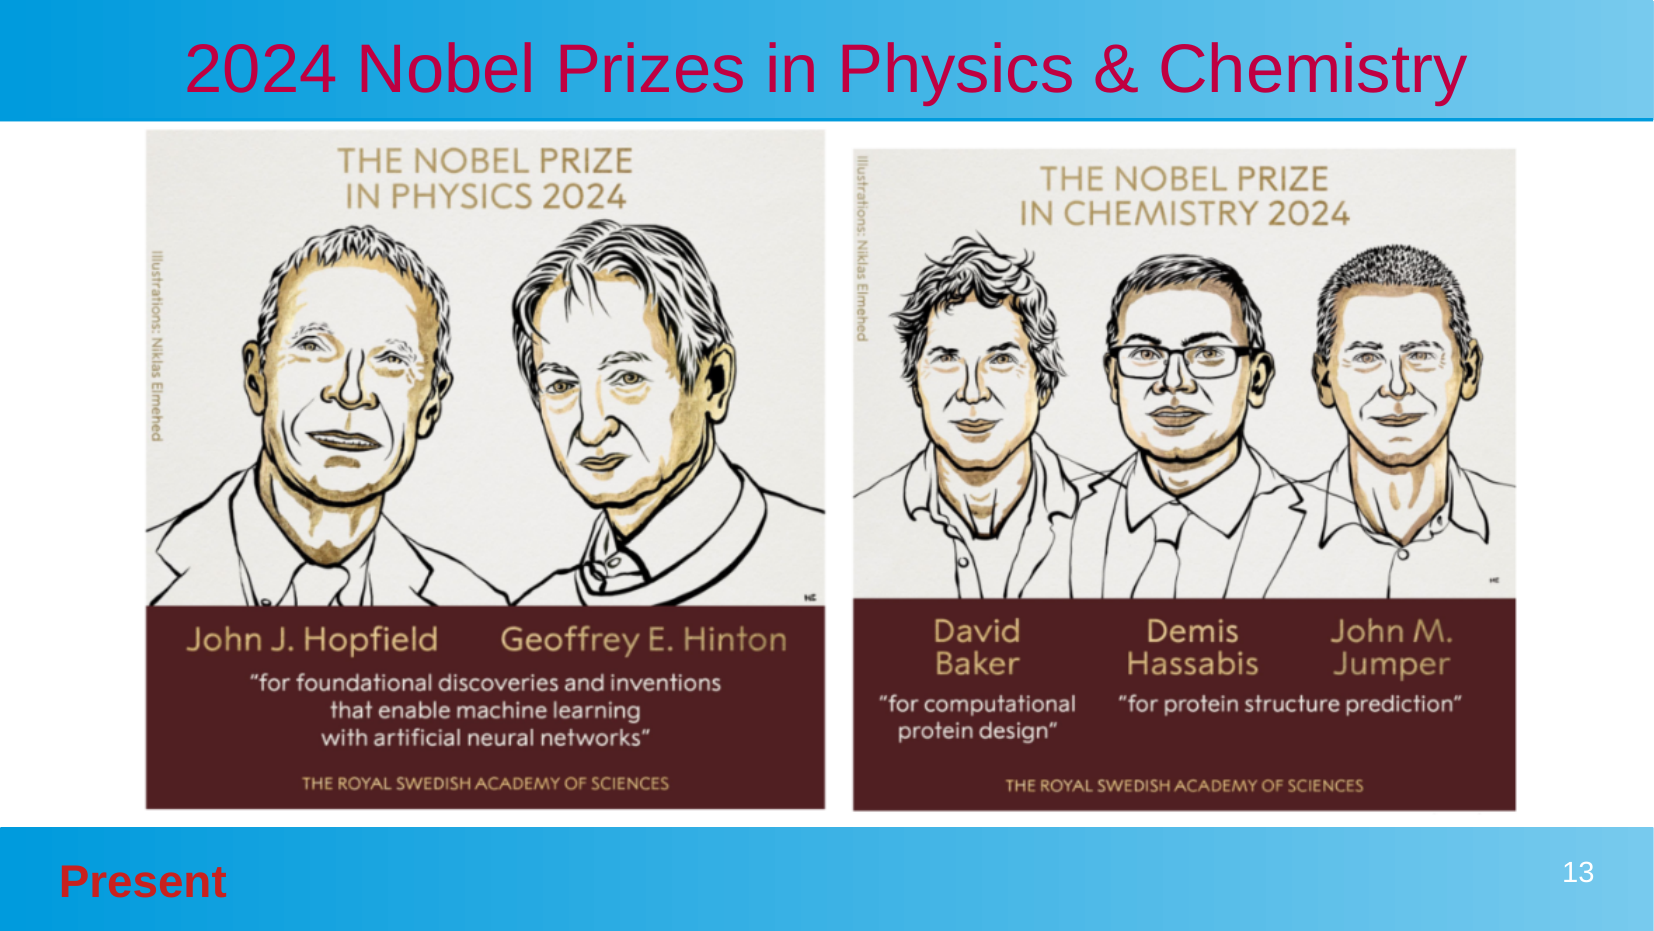

# 2024 Nobel Prizes in Physics & Chemistry
13